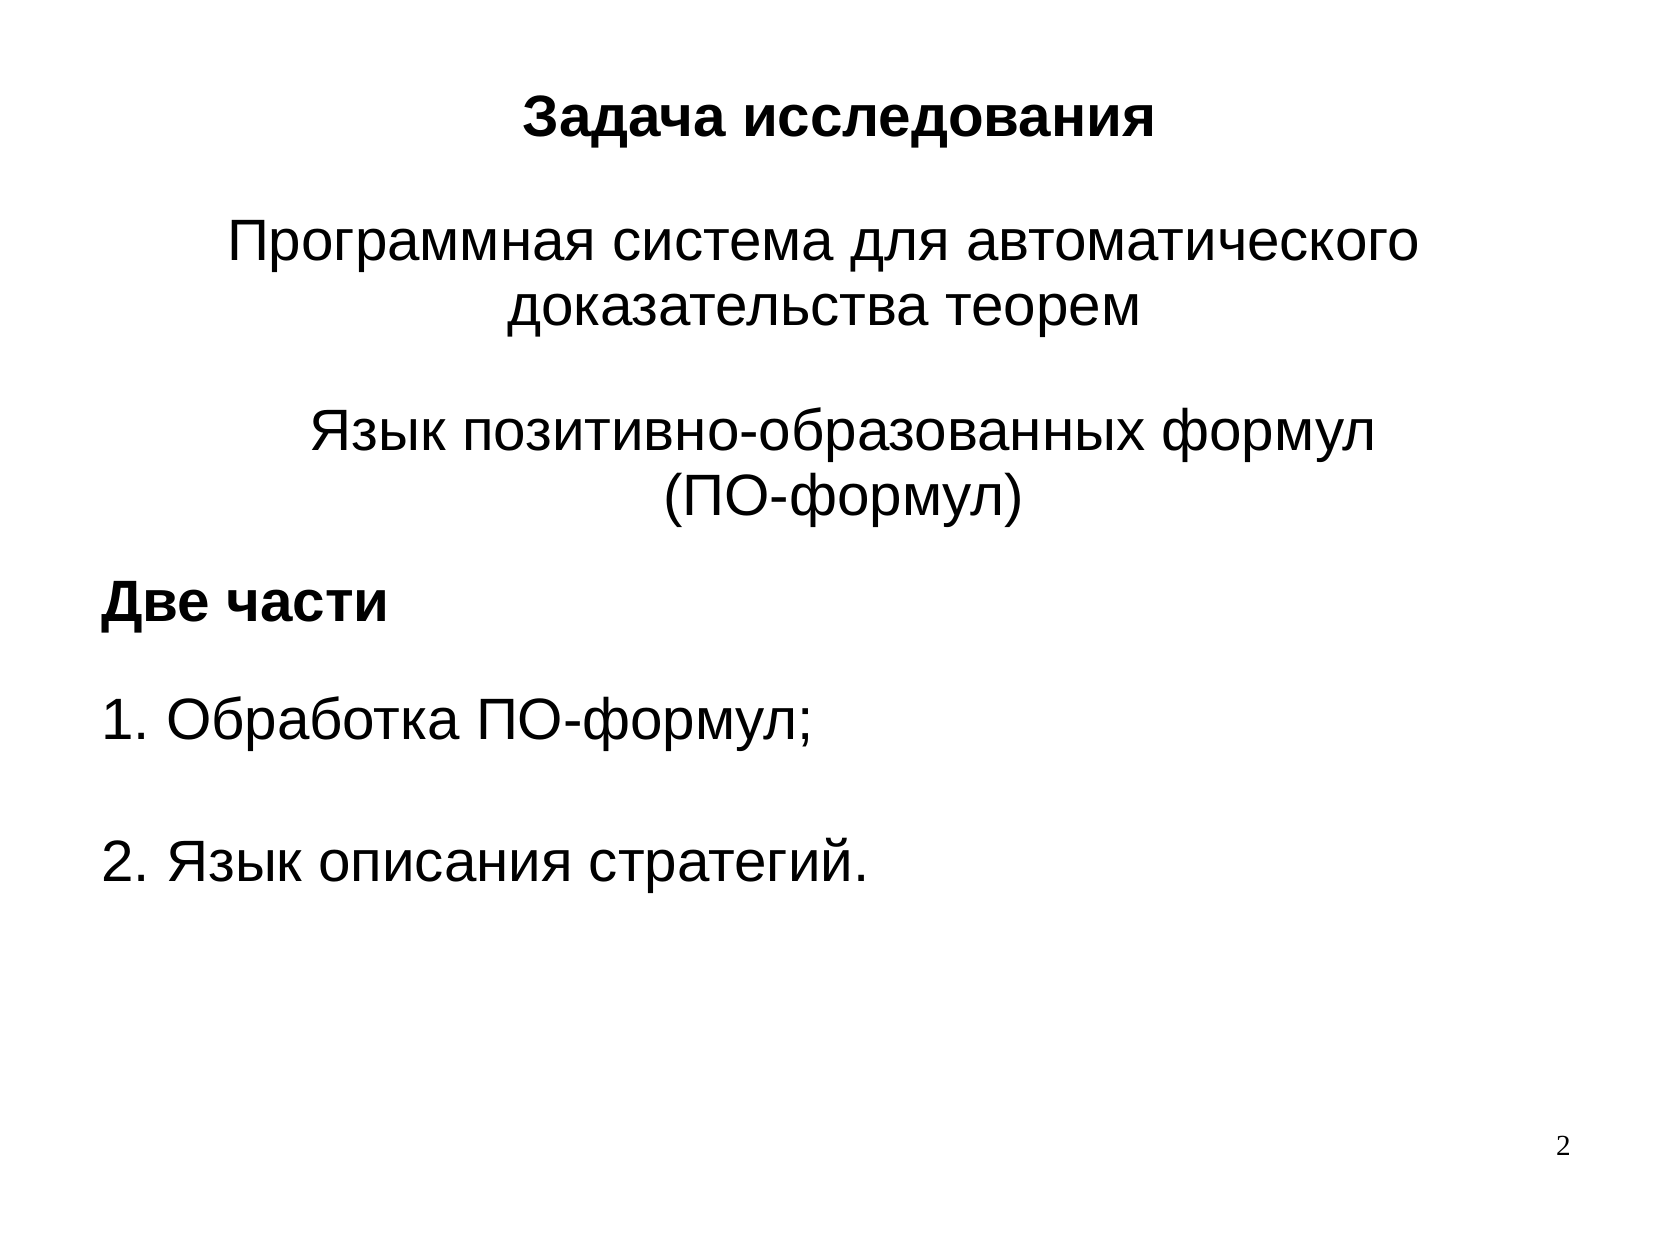

Задача исследования
Программная система для автоматического
доказательства теорем
Язык позитивно-образованных формул
(ПО-формул)
Две части
1. Обработка ПО-формул;
2. Язык описания стратегий.
2